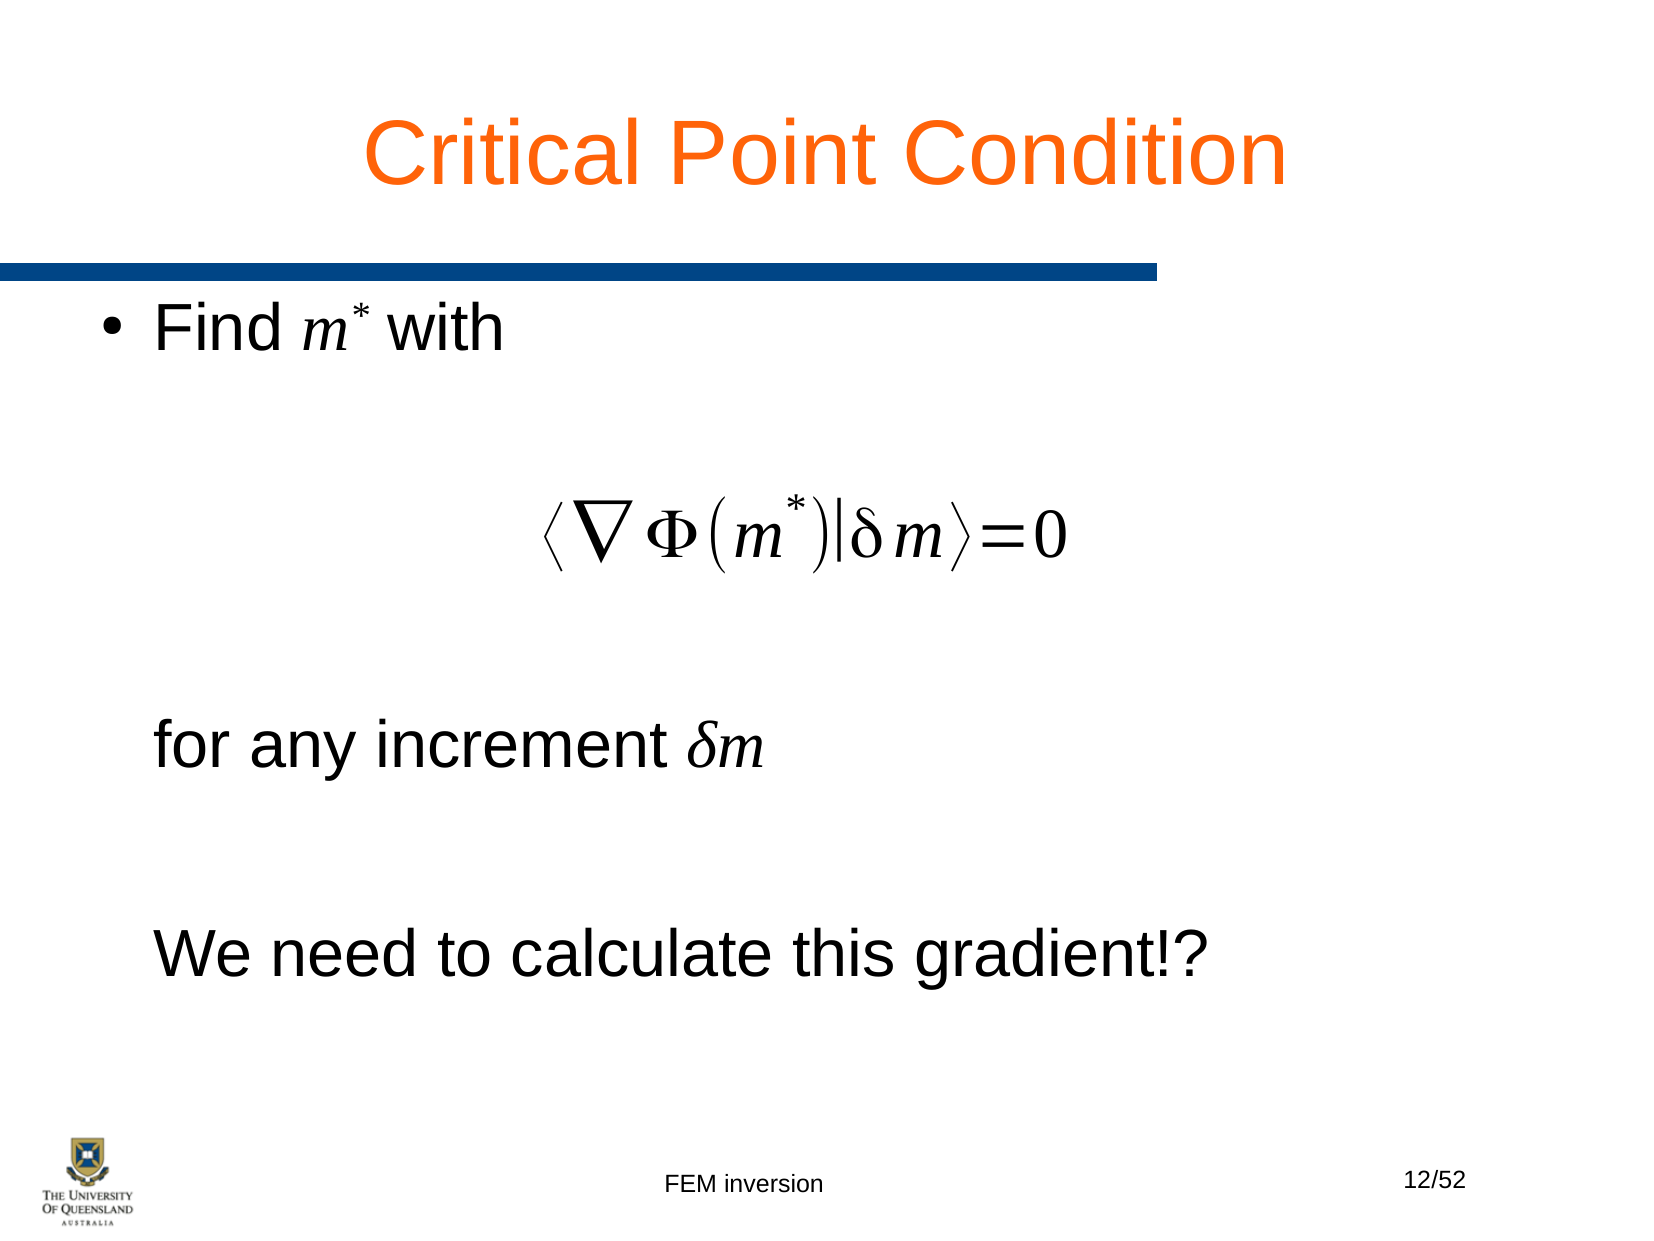

# Critical Point Condition
Find m* with
for any increment δm
We need to calculate this gradient!?